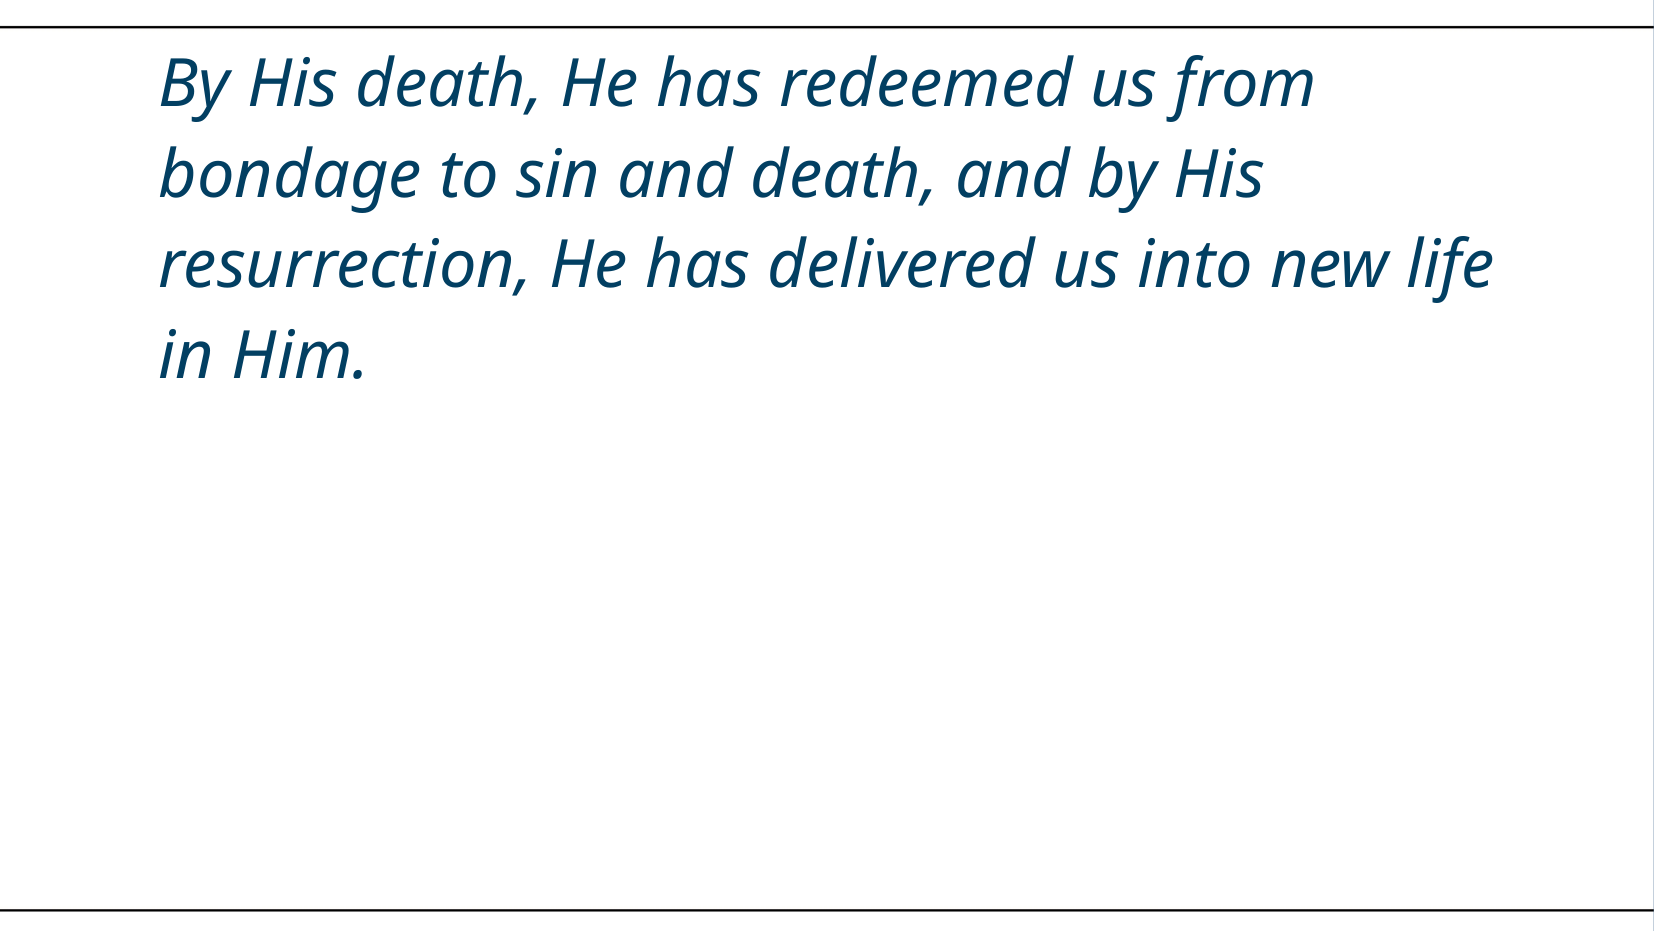

By His death, He has redeemed us from
 bondage to sin and death, and by His
 resurrection, He has delivered us into new life
 in Him.